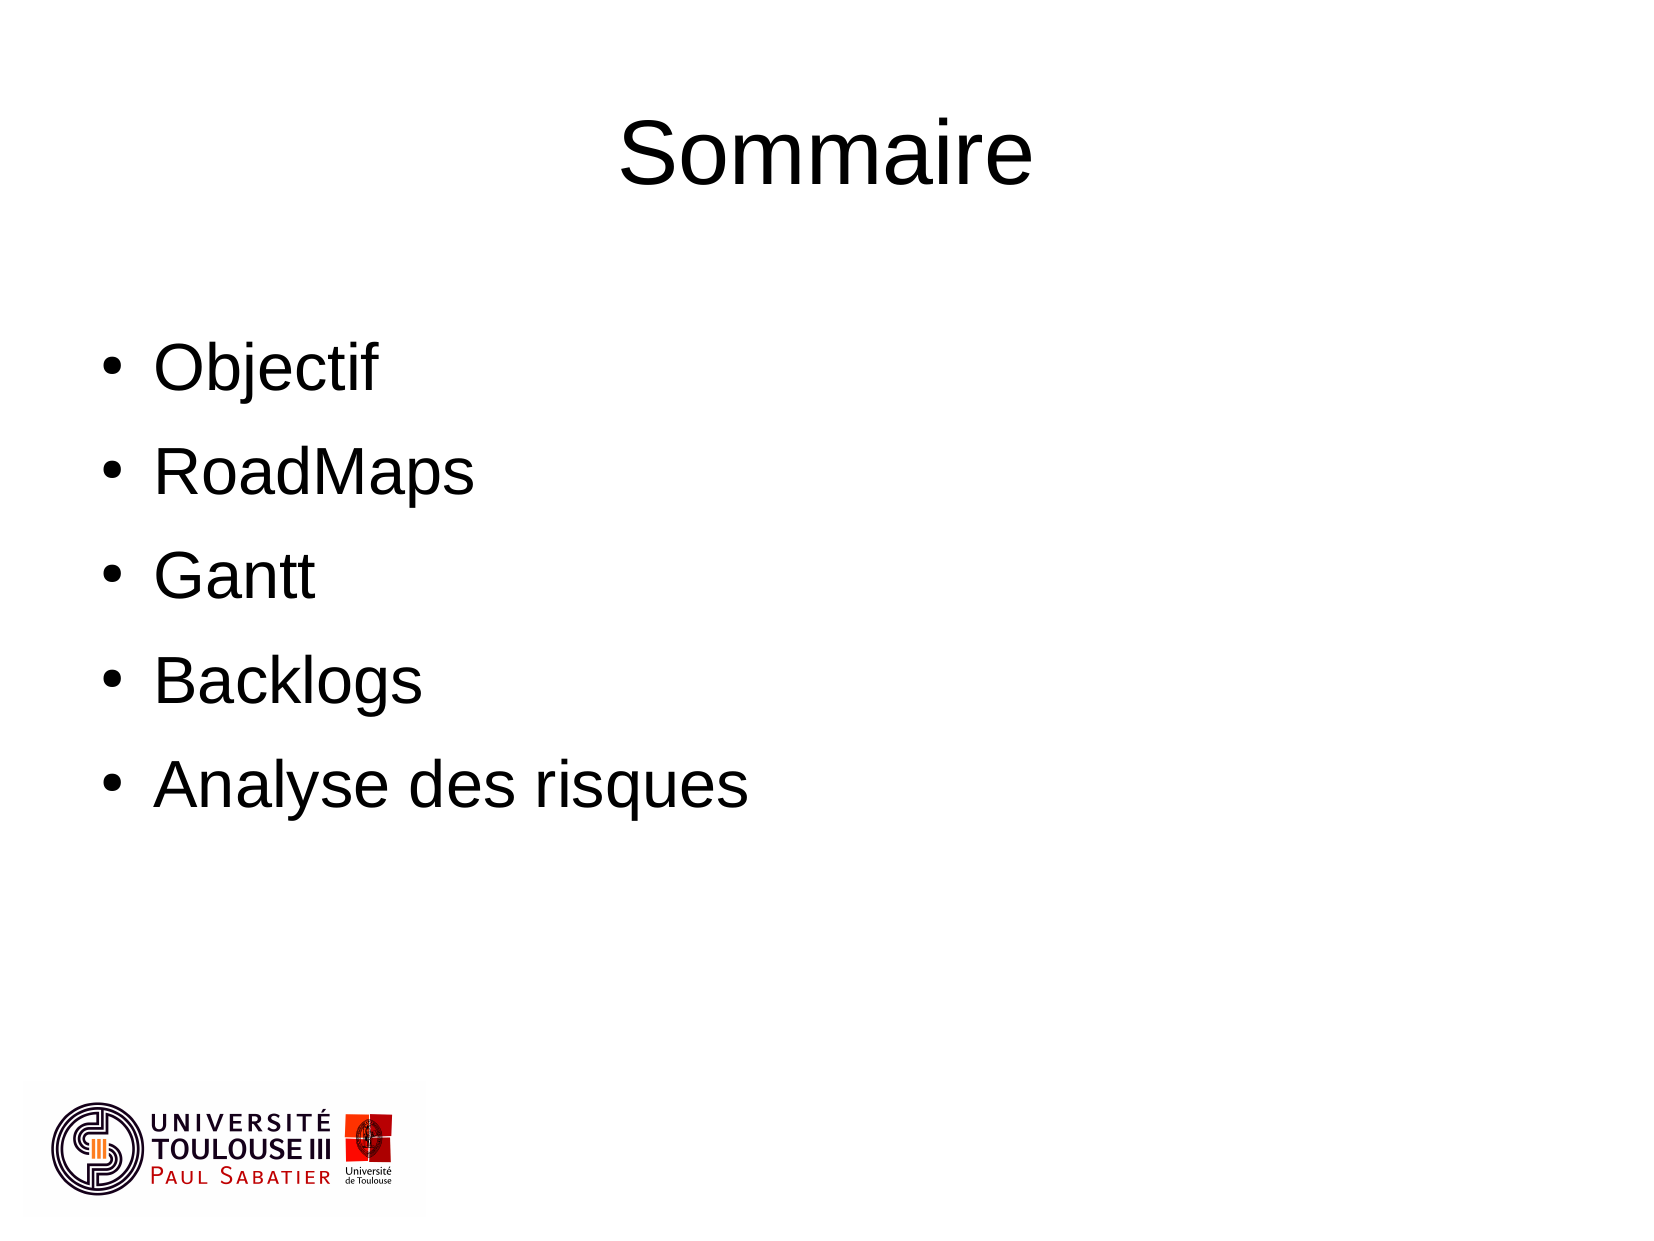

# Sommaire
Objectif
RoadMaps
Gantt
Backlogs
Analyse des risques